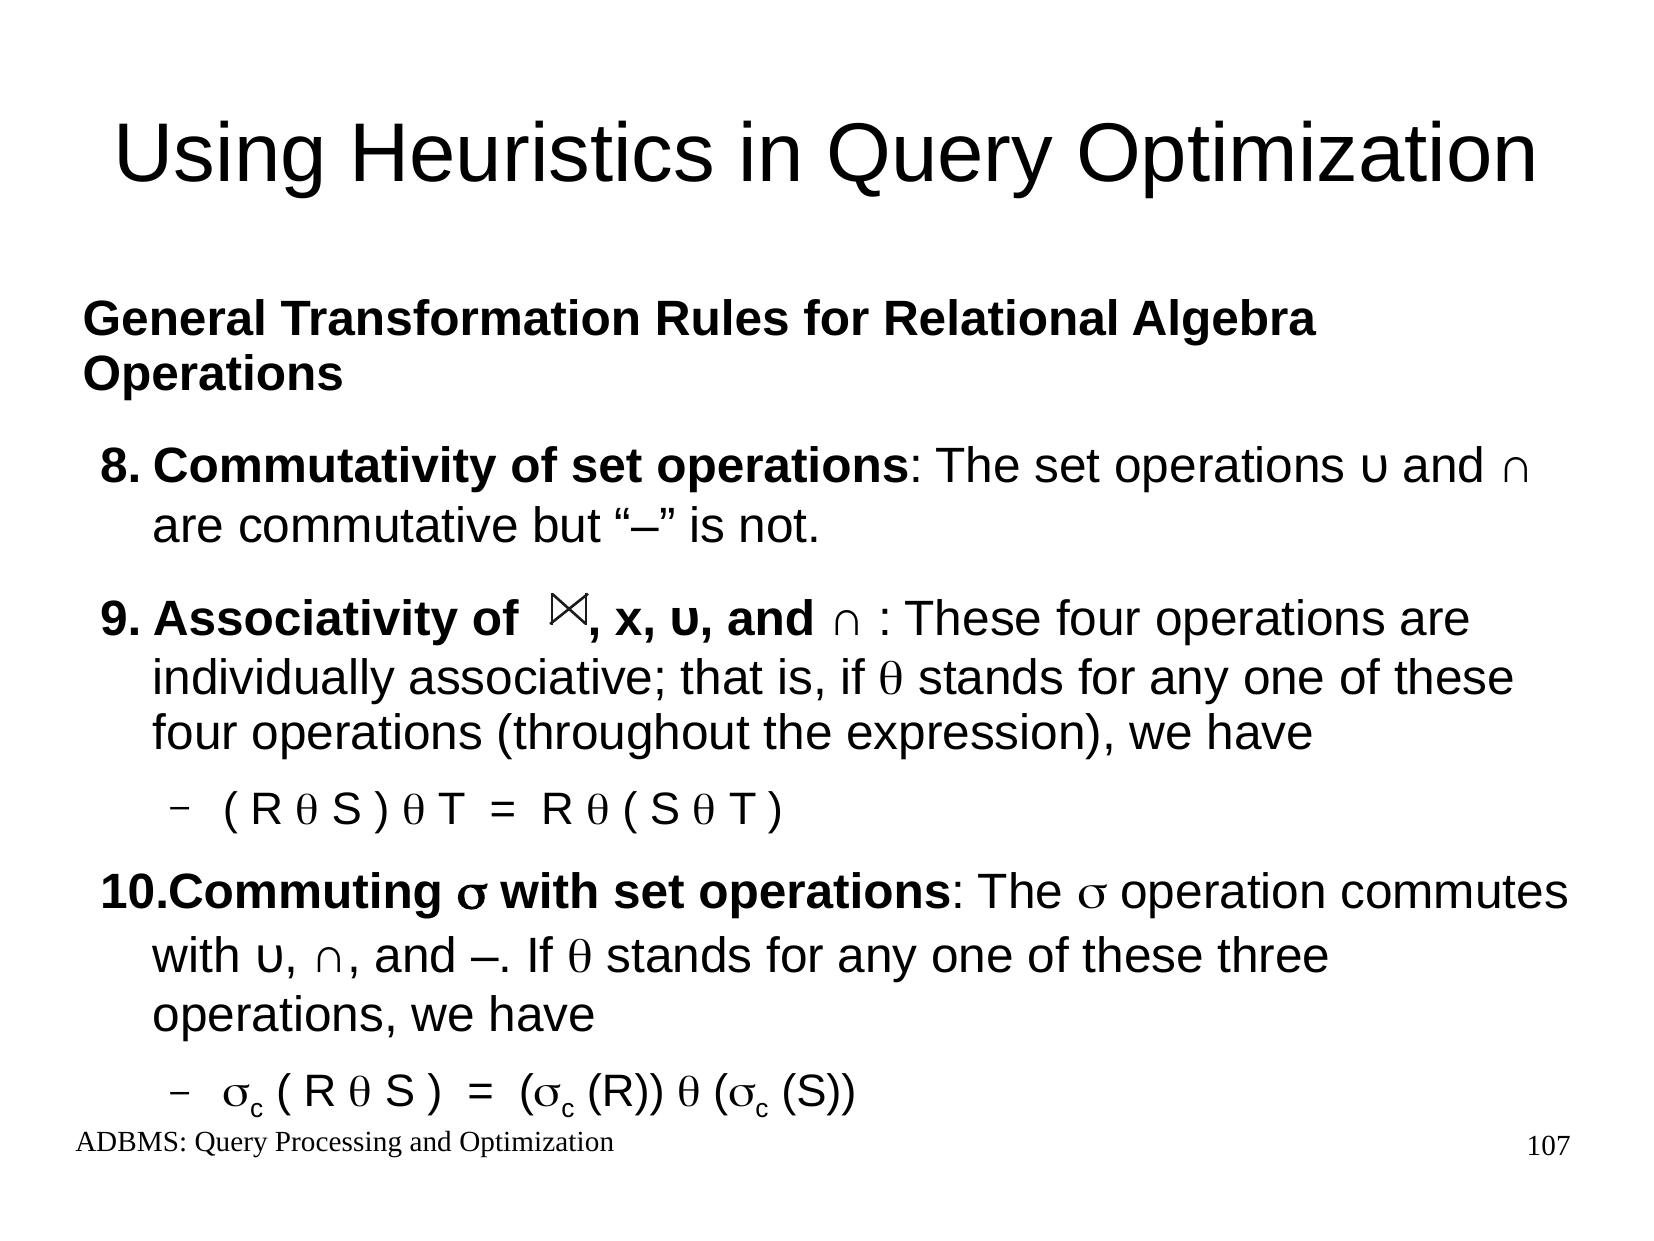

# Using Heuristics in Query Optimization
General Transformation Rules for Relational Algebra Operations
Commutativity of set operations: The set operations υ and ∩ are commutative but “–” is not.
Associativity of , x, υ, and ∩ : These four operations are individually associative; that is, if  stands for any one of these four operations (throughout the expression), we have
( R  S )  T = R  ( S  T )
Commuting  with set operations: The  operation commutes with υ, ∩, and –. If  stands for any one of these three operations, we have
c ( R  S ) = (c (R))  (c (S))